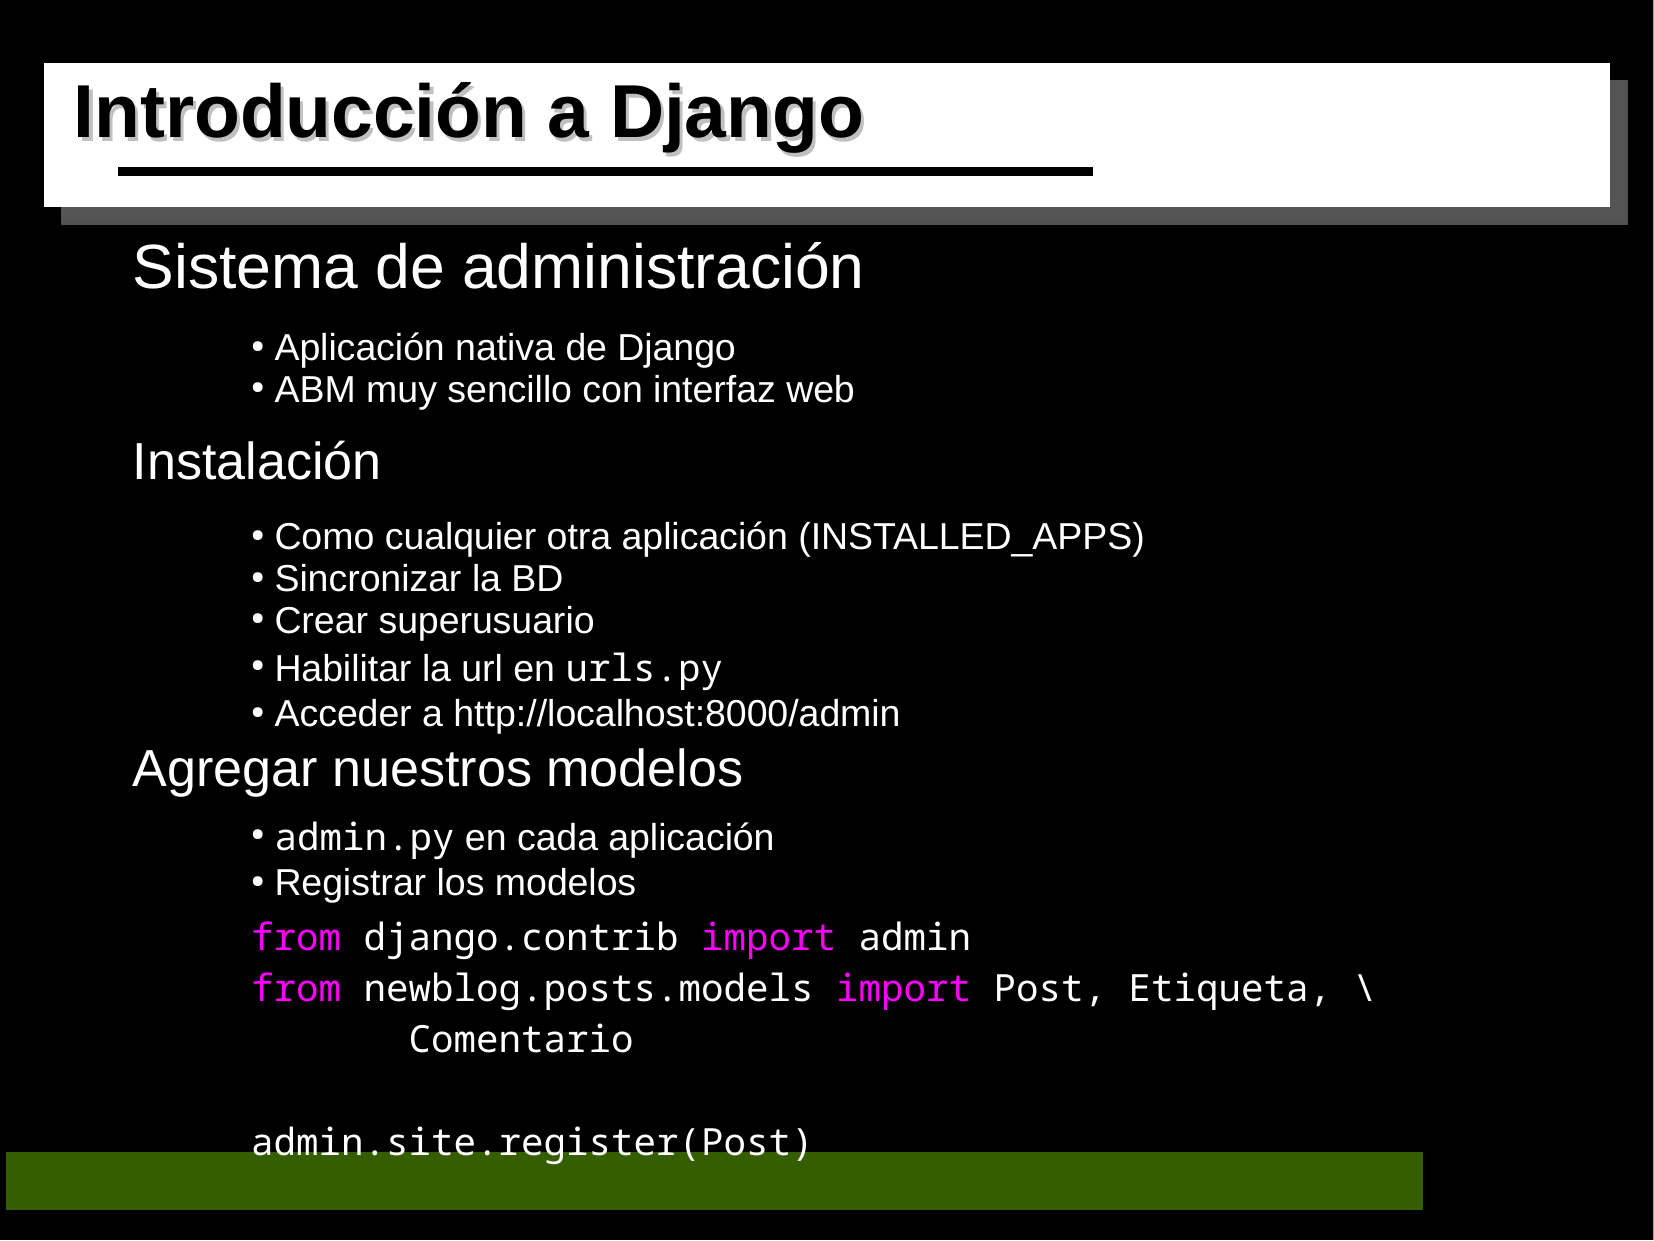

Introducción a Django
Sistema de administración
 Aplicación nativa de Django
 ABM muy sencillo con interfaz web
Instalación
 Como cualquier otra aplicación (INSTALLED_APPS)
 Sincronizar la BD
 Crear superusuario
 Habilitar la url en urls.py
 Acceder a http://localhost:8000/admin
Agregar nuestros modelos
 admin.py en cada aplicación
 Registrar los modelos
from django.contrib import admin
from newblog.posts.models import Post, Etiqueta, \ Comentario
admin.site.register(Post)